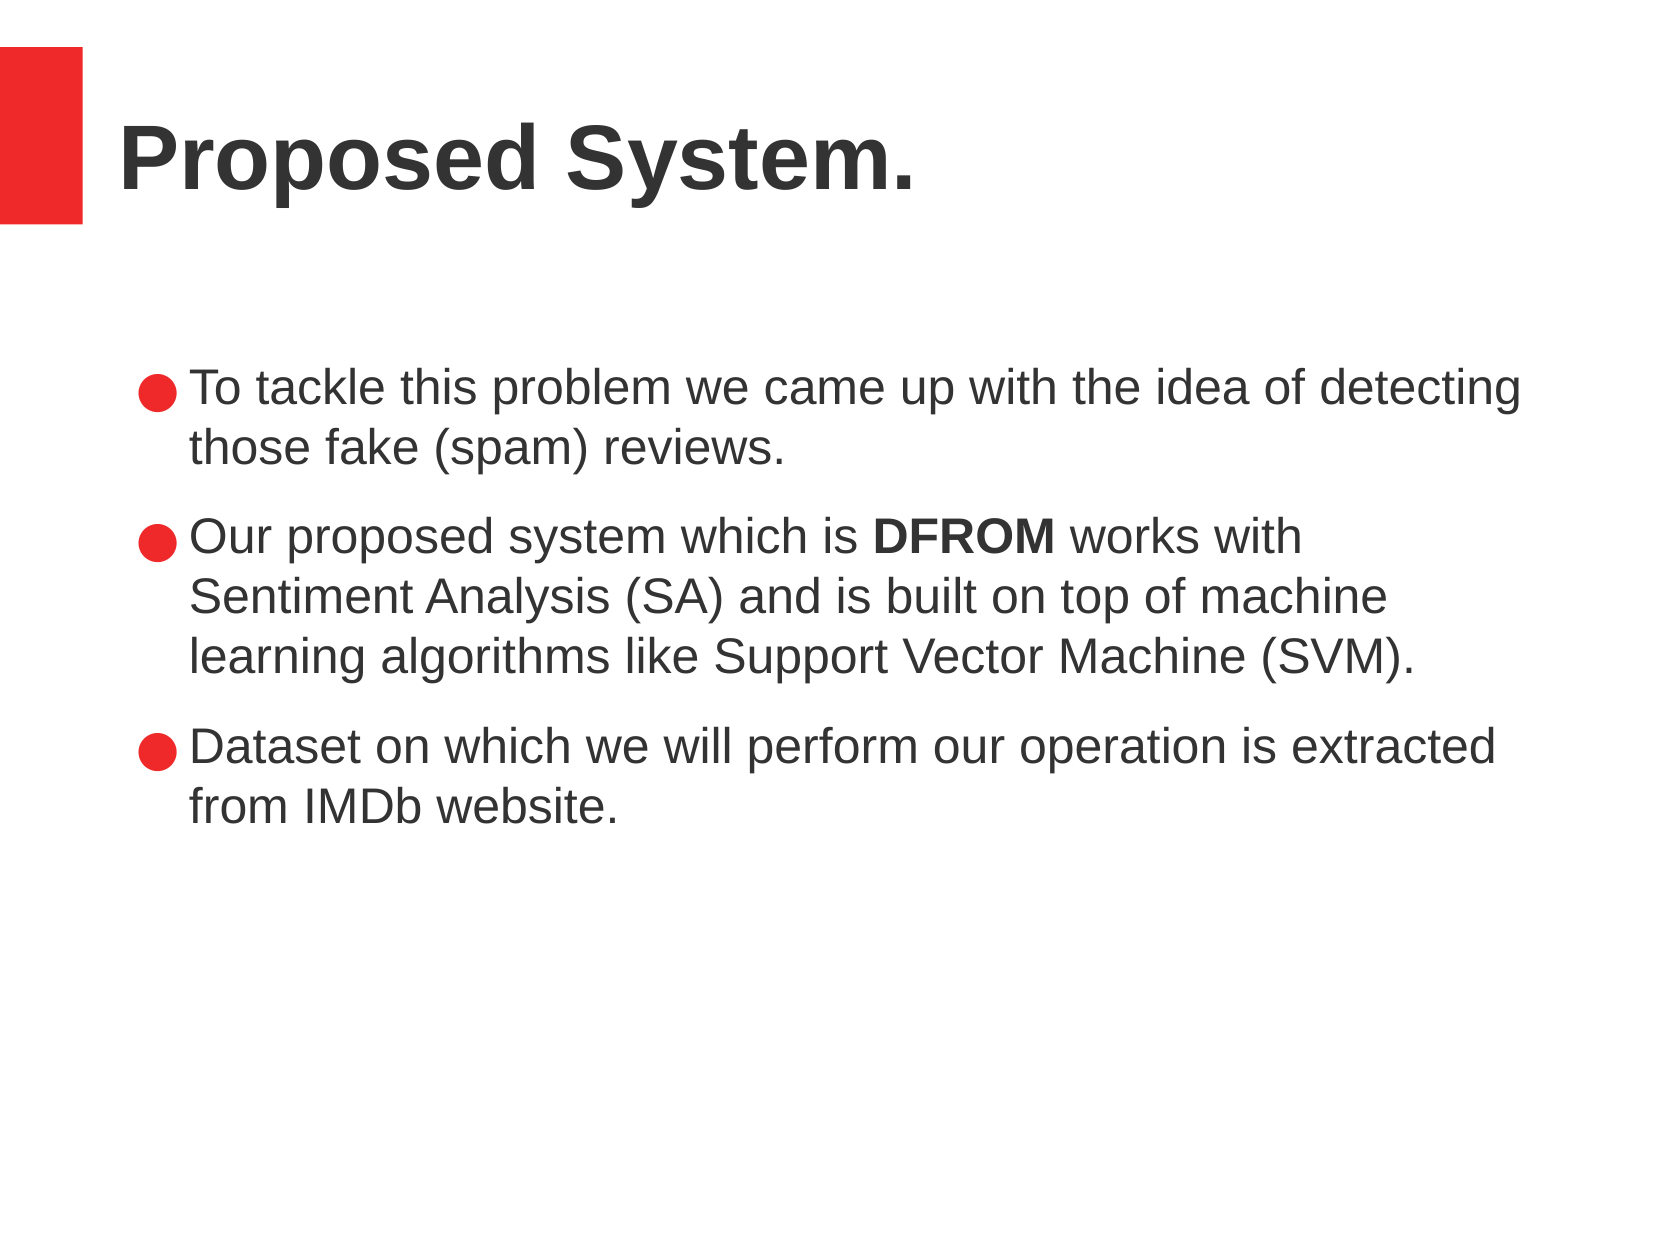

Proposed System.
To tackle this problem we came up with the idea of detecting those fake (spam) reviews.
Our proposed system which is DFROM works with Sentiment Analysis (SA) and is built on top of machine learning algorithms like Support Vector Machine (SVM).
Dataset on which we will perform our operation is extracted from IMDb website.